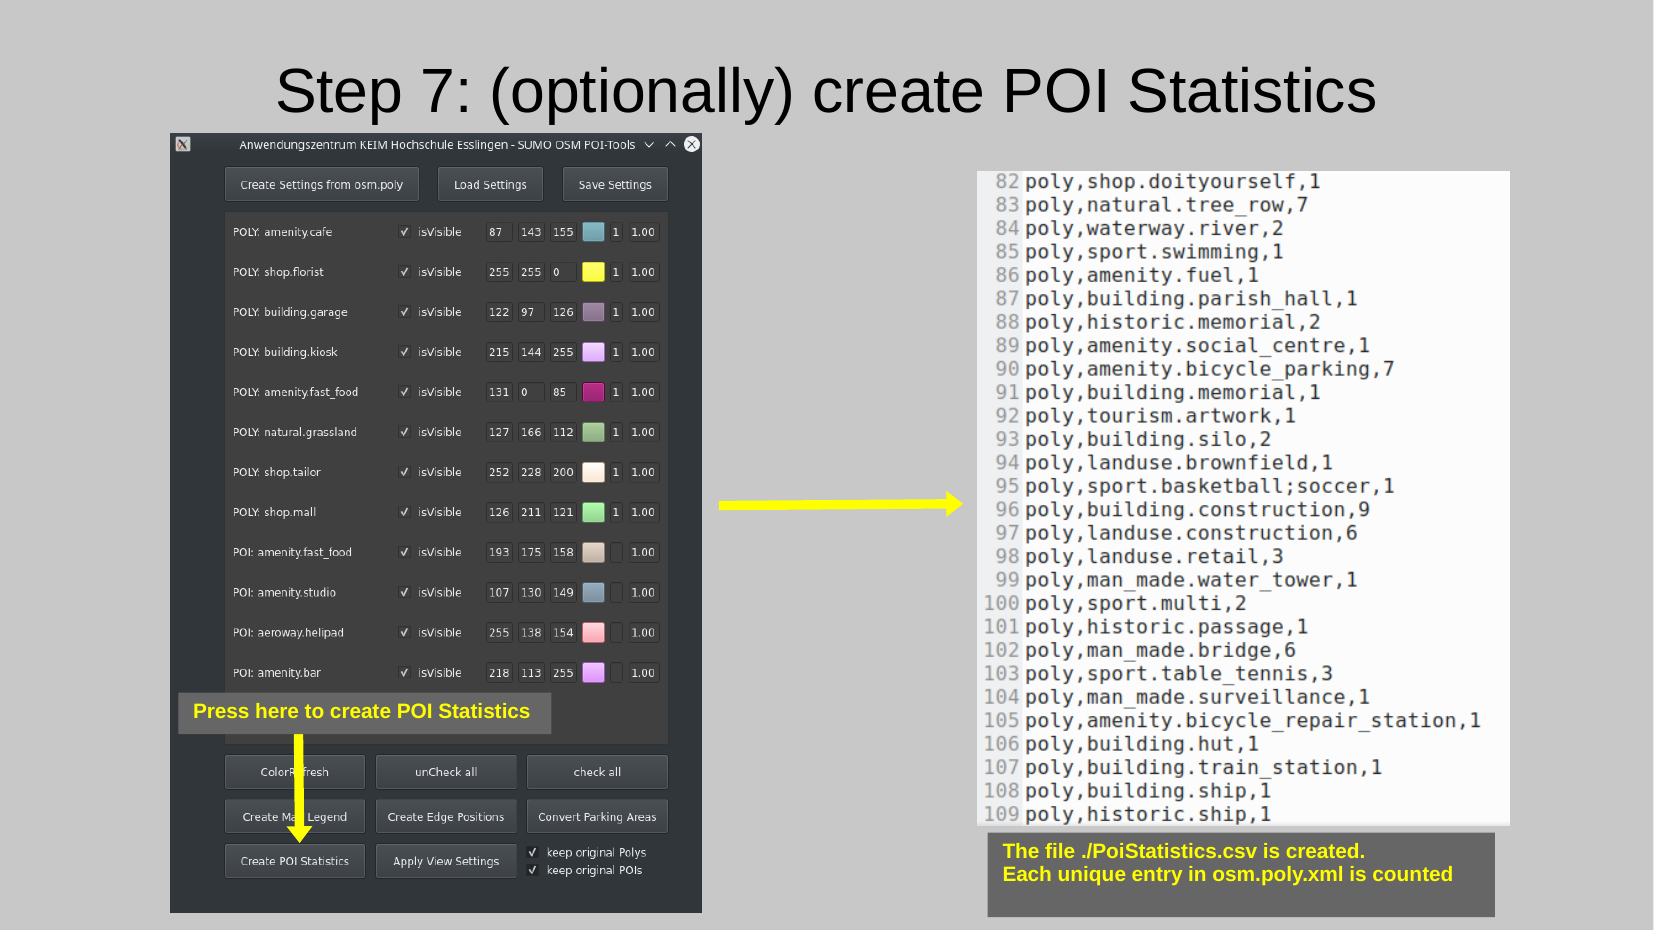

# Step 7: (optionally) create POI Statistics
Press here to create POI Statistics
The file ./PoiStatistics.csv is created.
Each unique entry in osm.poly.xml is counted